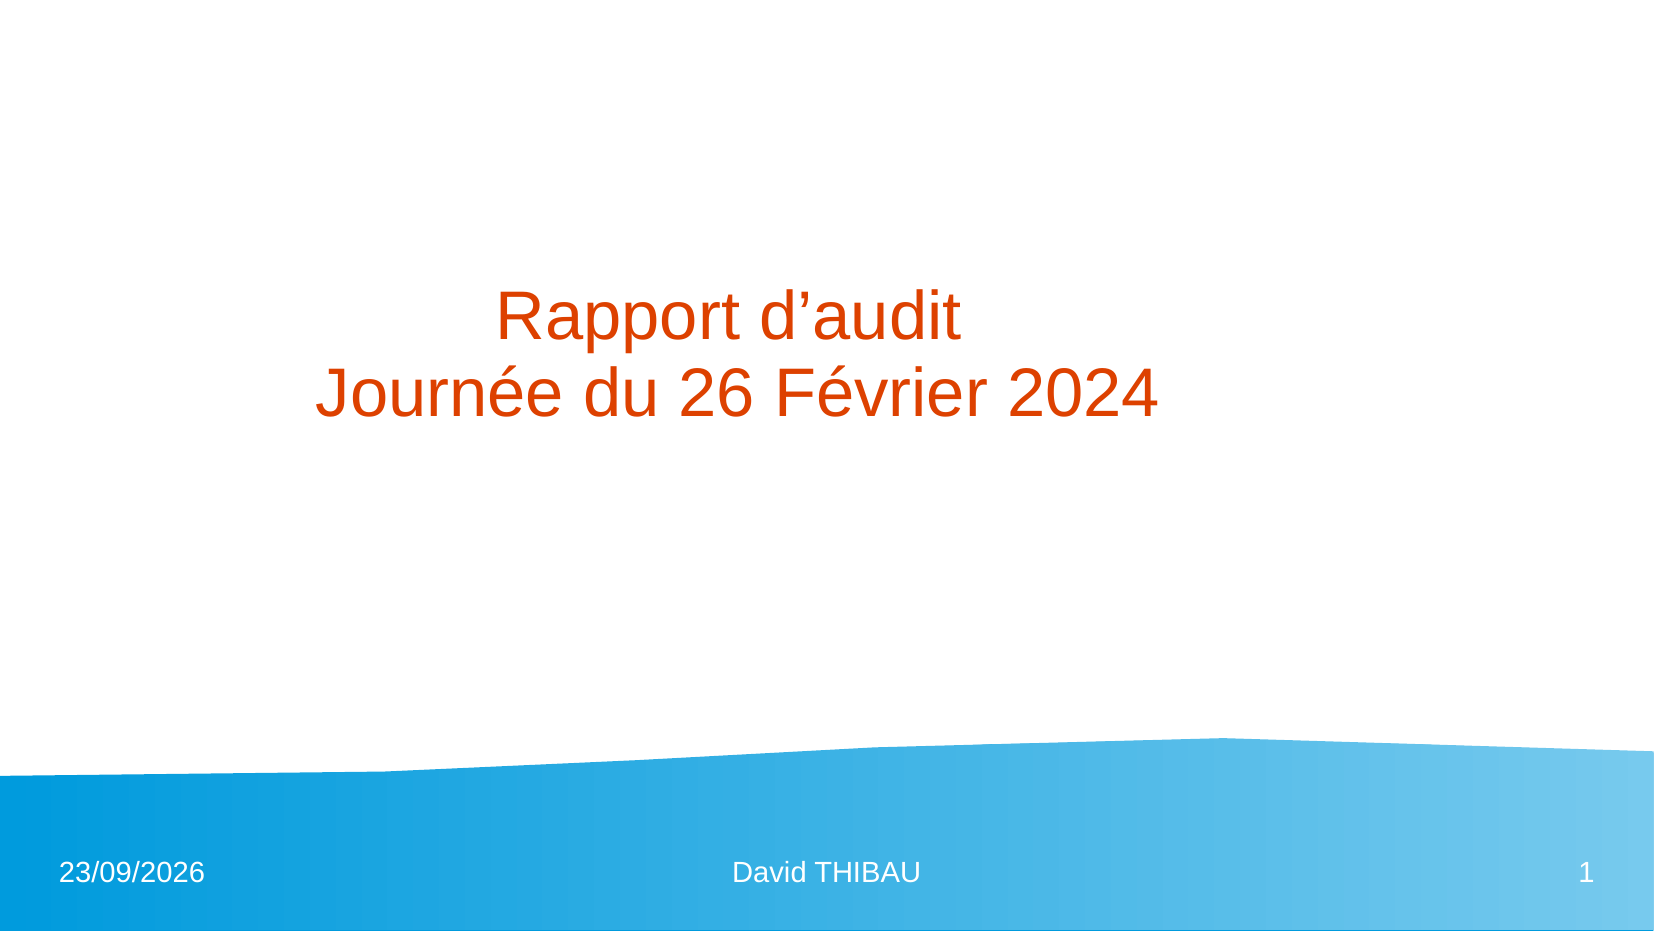

# Rapport d’audit Journée du 26 Février 2024